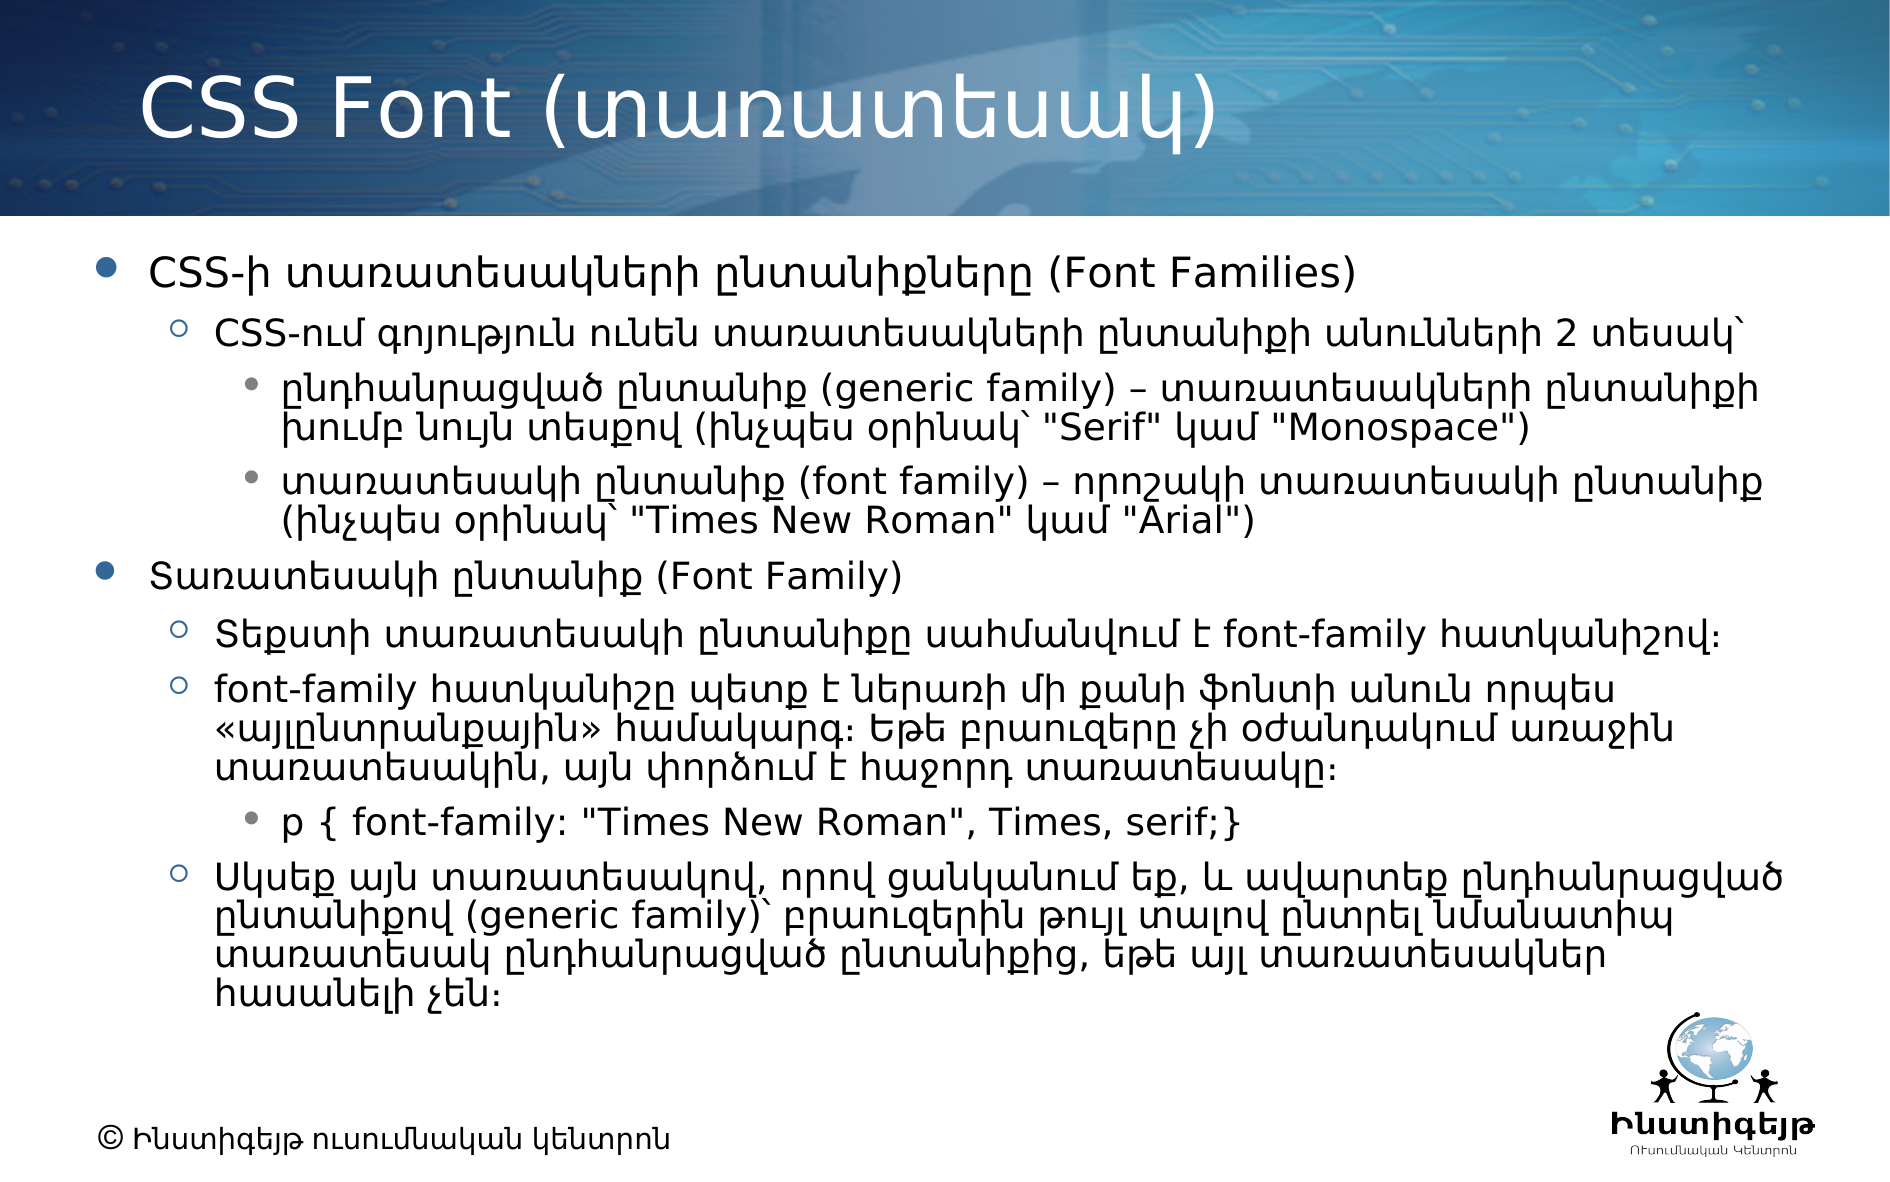

CSS Font (տառատեսակ)
# CSS-ի տառատեսակների ընտանիքները (Font Families)
CSS-ում գոյություն ունեն տառատեսակների ընտանիքի անունների 2 տեսակ՝
ընդհանրացված ընտանիք (generic family) – տառատեսակների ընտանիքի խումբ նույն տեսքով (ինչպես օրինակ՝ "Serif" կամ "Monospace")
տառատեսակի ընտանիք (font family) – որոշակի տառատեսակի ընտանիք (ինչպես օրինակ՝ "Times New Roman" կամ "Arial")
Տառատեսակի ընտանիք (Font Family)
Տեքստի տառատեսակի ընտանիքը սահմանվում է font-family հատկանիշով։
font-family հատկանիշը պետք է ներառի մի քանի ֆոնտի անուն որպես «այլընտրանքային» համակարգ։ Եթե բրաուզերը չի օժանդակում առաջին տառատեսակին, այն փորձում է հաջորդ տառատեսակը։
p { font-family: "Times New Roman", Times, serif;}
Սկսեք այն տառատեսակով, որով ցանկանում եք, և ավարտեք ընդհանրացված ընտանիքով (generic family)՝ բրաուզերին թույլ տալով ընտրել նմանատիպ տառատեսակ ընդհանրացված ընտանիքից, եթե այլ տառատեսակներ հասանելի չեն։